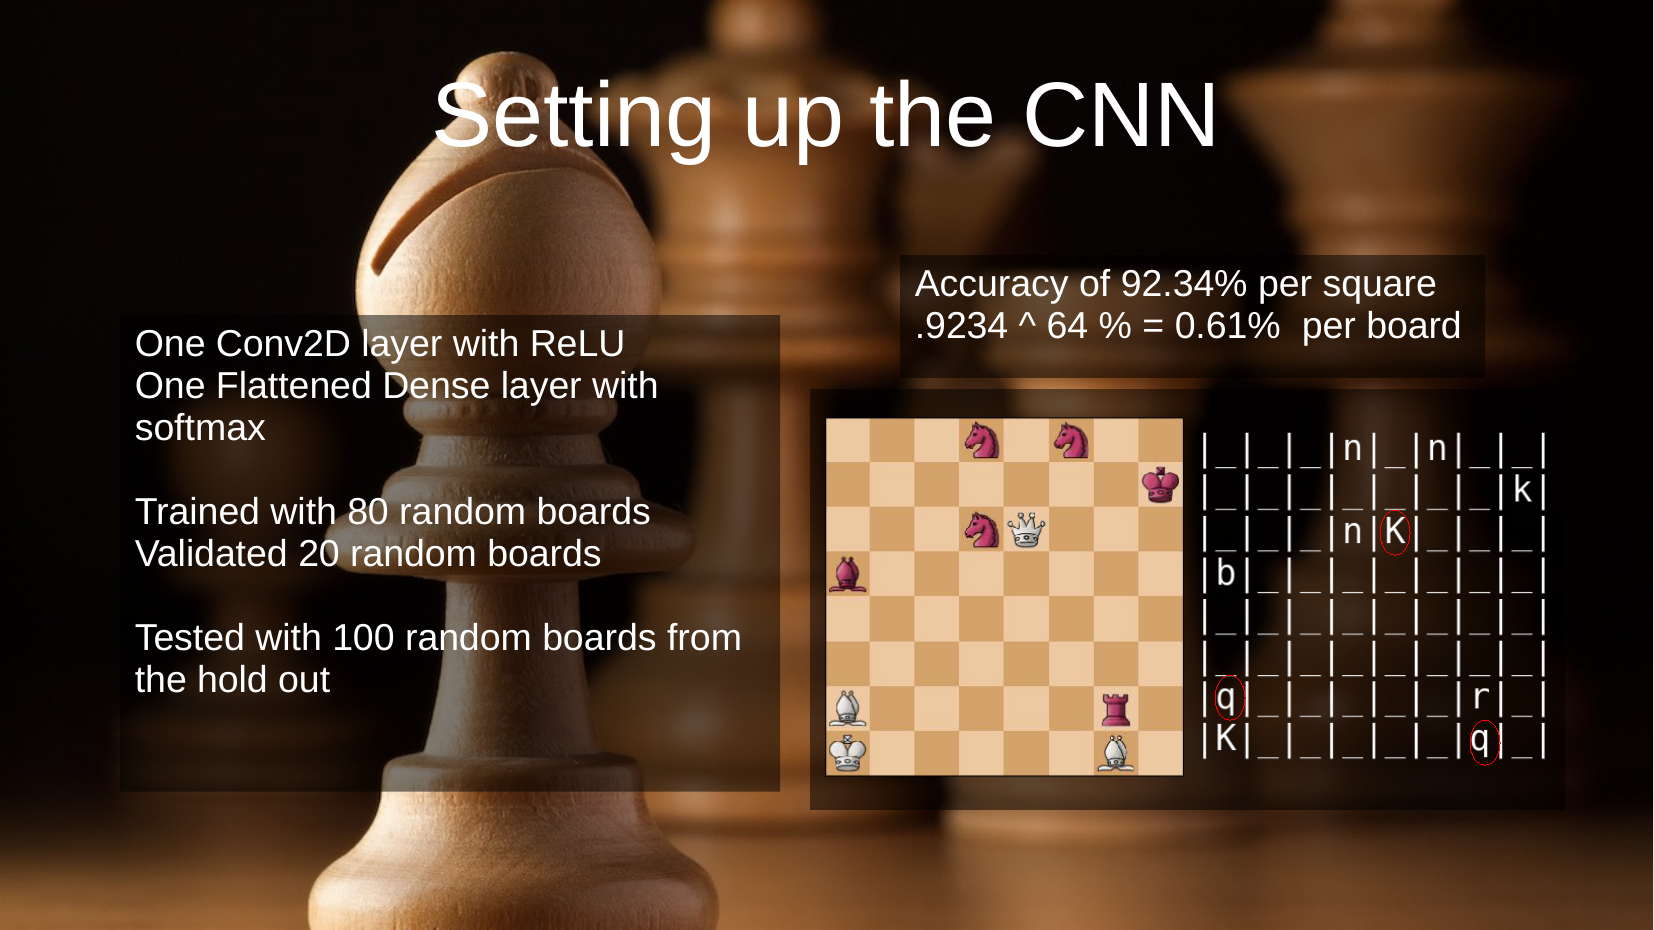

# Setting up the CNN
Accuracy of 92.34% per square
.9234 ^ 64 % = 0.61% per board
One Conv2D layer with ReLU
One Flattened Dense layer with softmax
Trained with 80 random boards
Validated 20 random boards
Tested with 100 random boards from the hold out